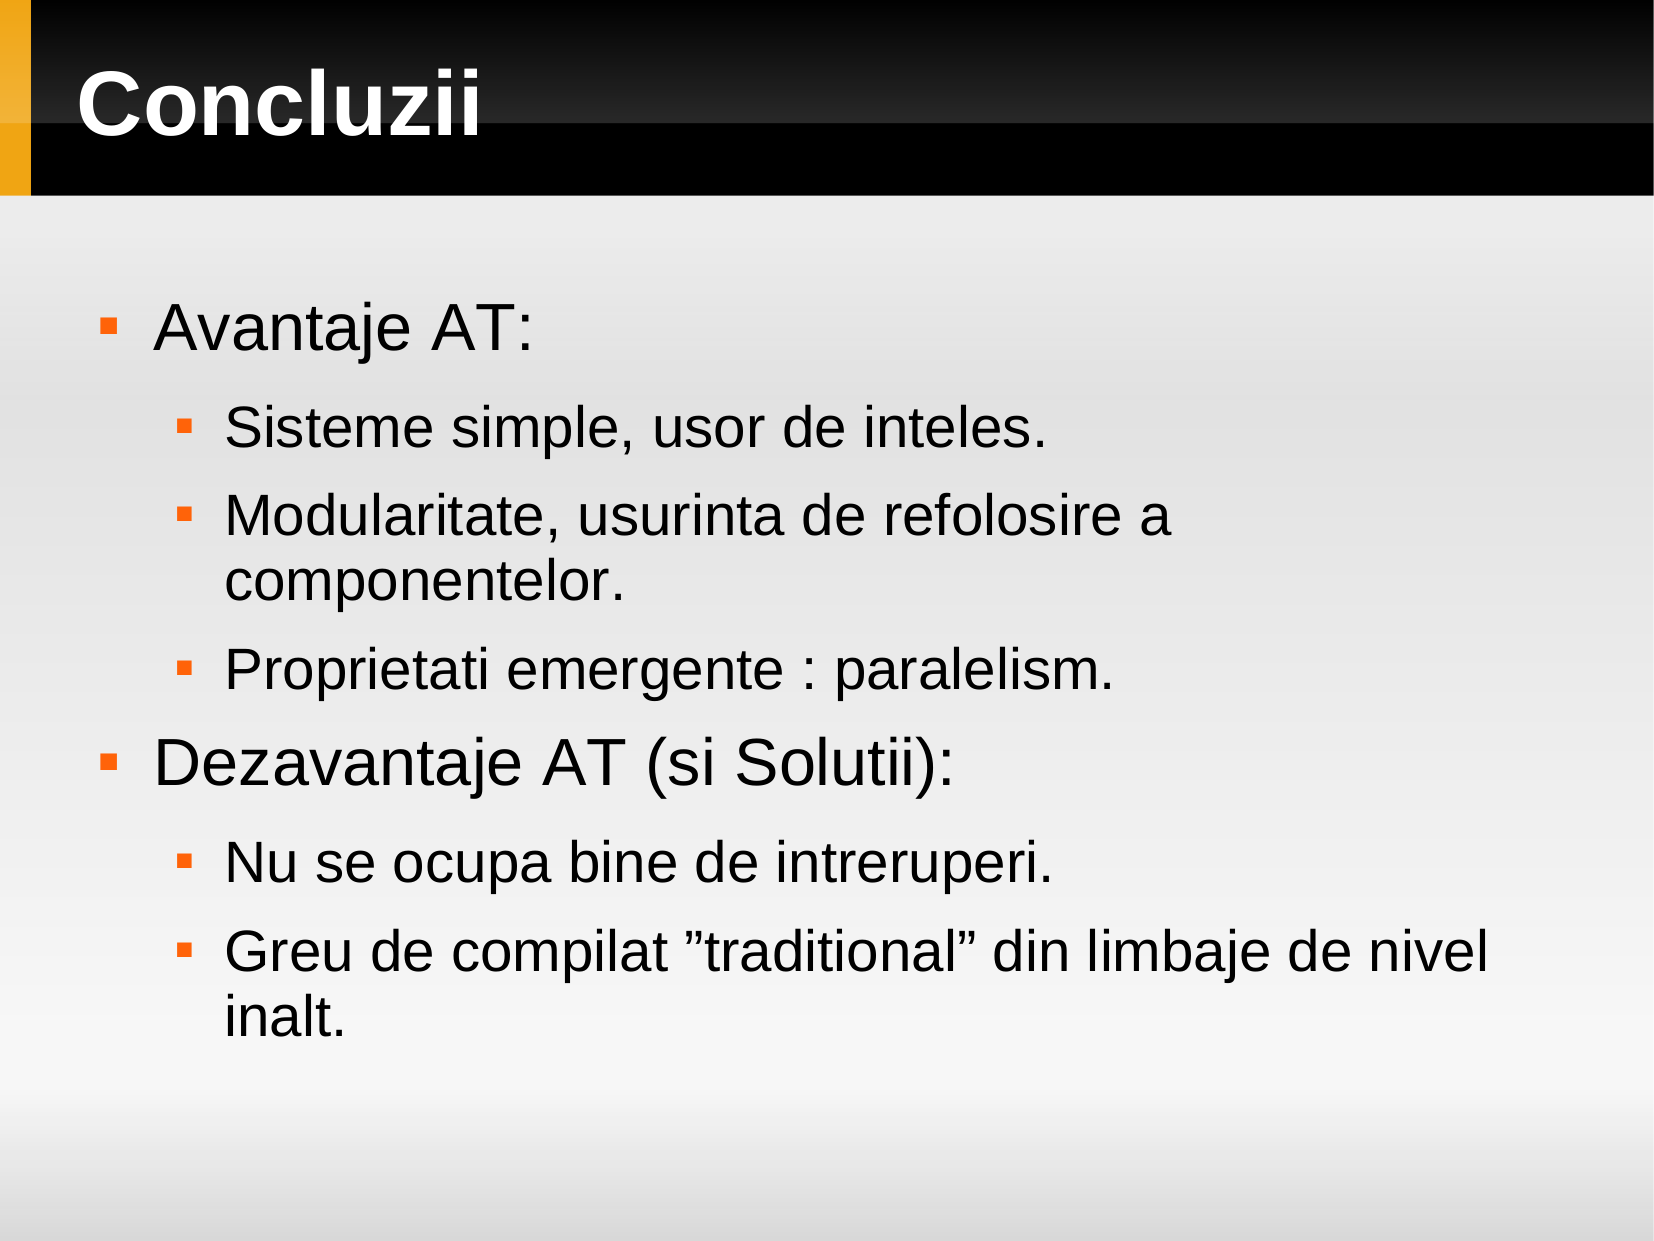

# Concluzii
Avantaje AT:
Sisteme simple, usor de inteles.
Modularitate, usurinta de refolosire a componentelor.
Proprietati emergente : paralelism.
Dezavantaje AT (si Solutii):
Nu se ocupa bine de intreruperi.
Greu de compilat ”traditional” din limbaje de nivel inalt.